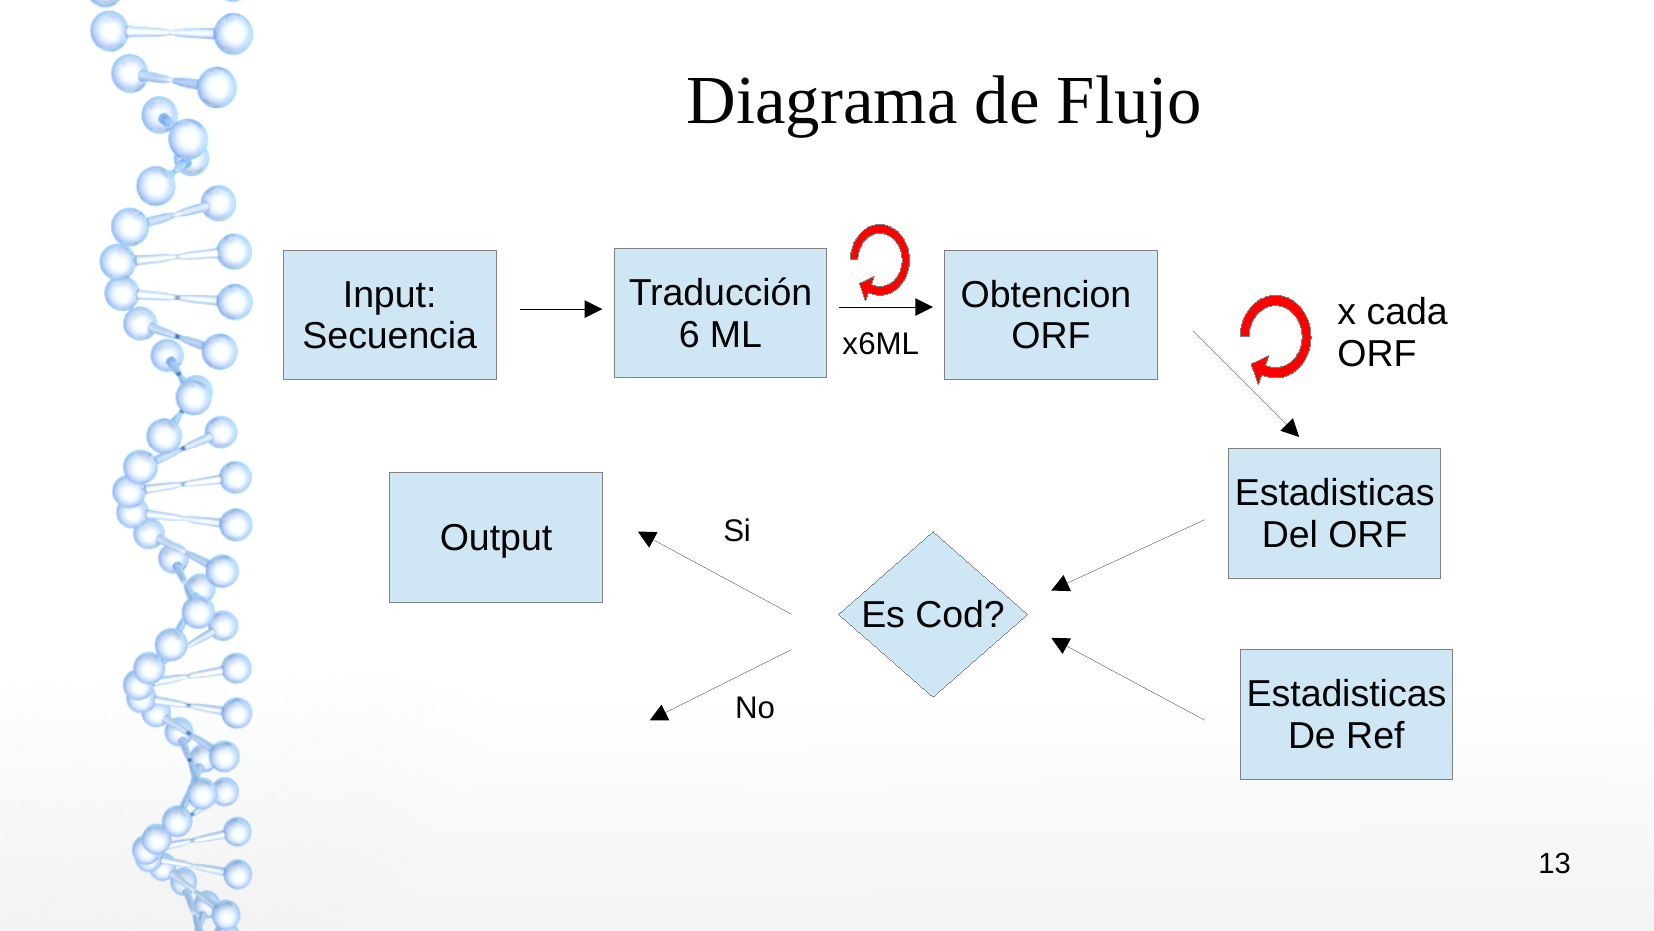

# Diagrama de Flujo
Traducción
6 ML
Input:
Secuencia
Obtencion
ORF
x cada ORF
x6ML
Estadisticas
Estadisticas
Del ORF
Output
Si
Es Cod?
Estadisticas
De Ref
No
13